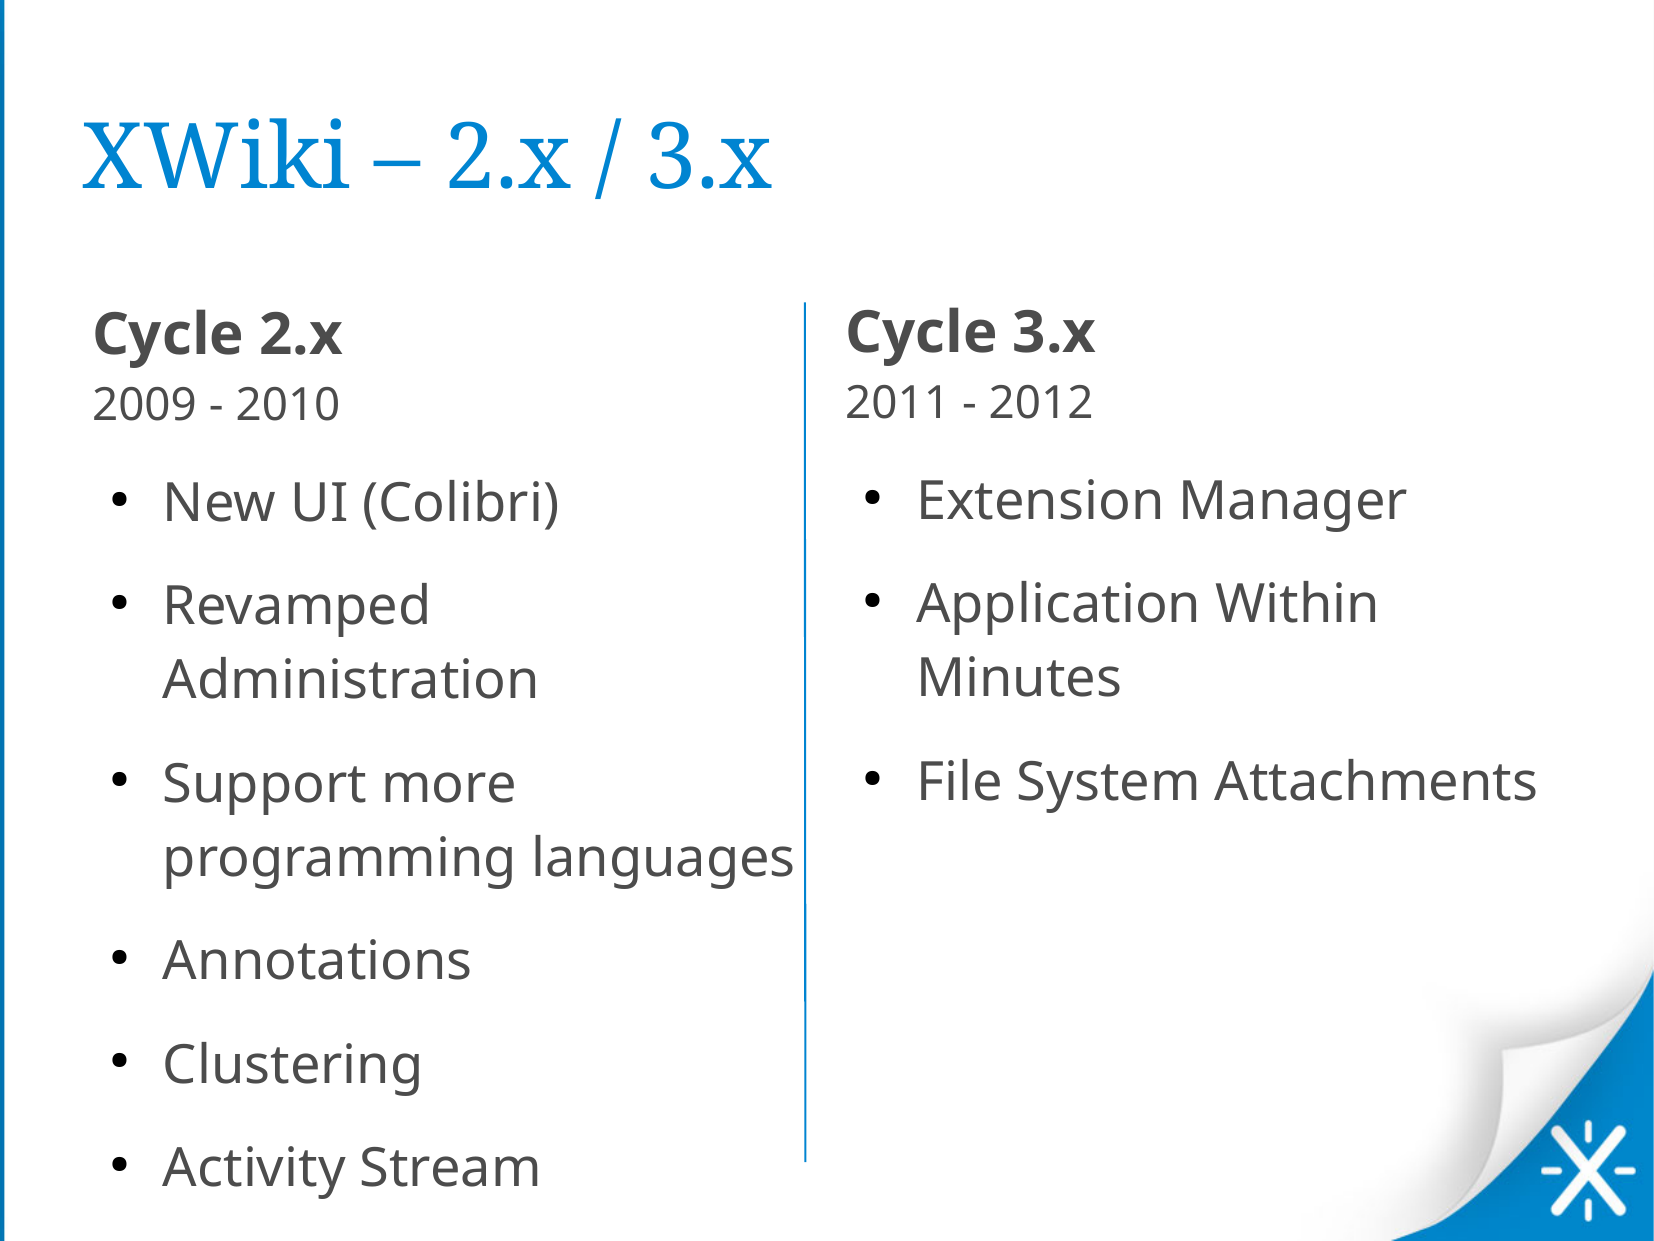

# XWiki – 2.x / 3.x
Cycle 3.x
2011 - 2012
Extension Manager
Application Within Minutes
File System Attachments
Cycle 2.x
2009 - 2010
New UI (Colibri)
Revamped Administration
Support more programming languages
Annotations
Clustering
Activity Stream
Macros